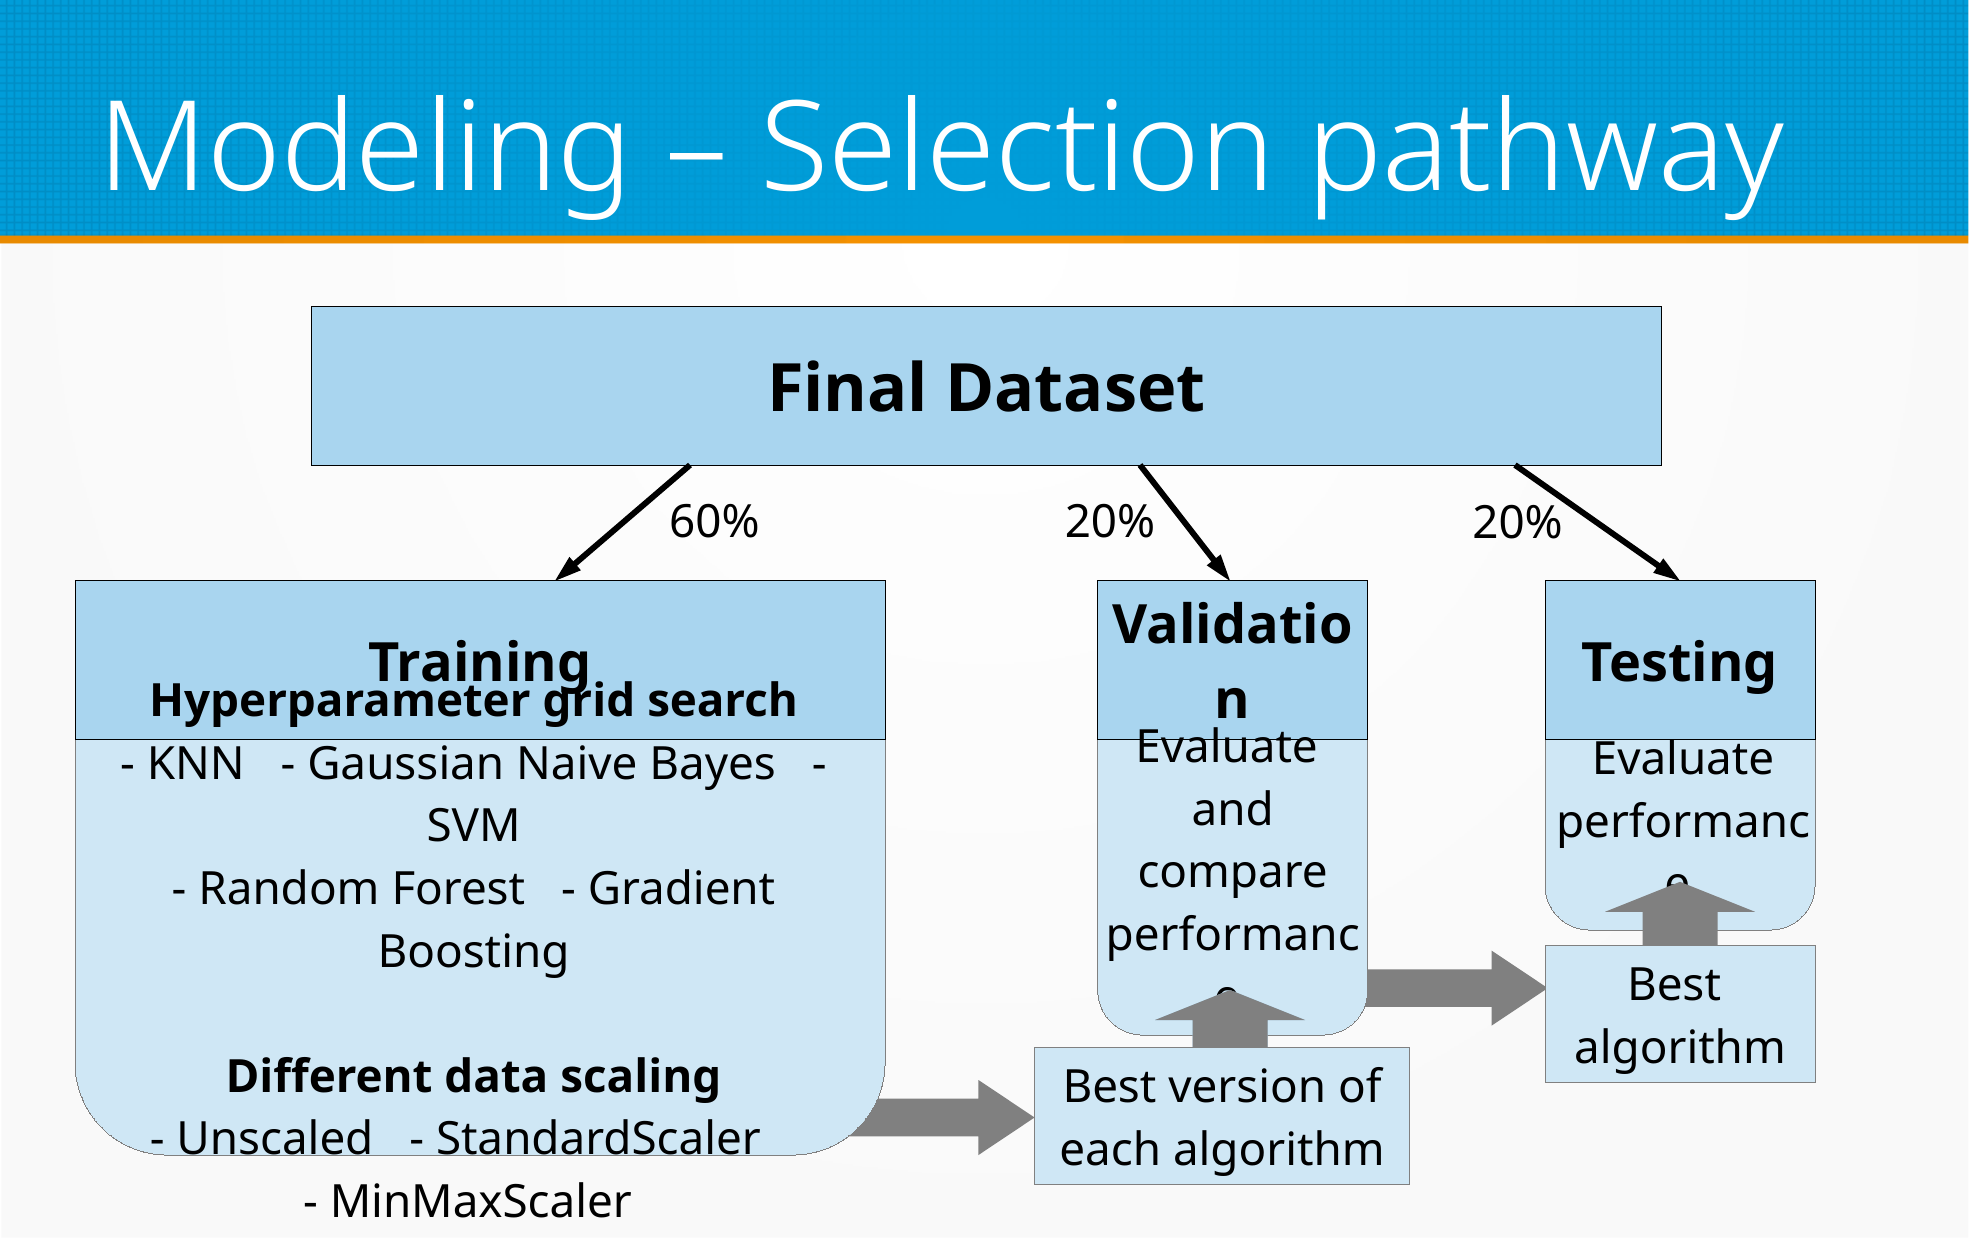

# Modeling – Selection pathway
Final Dataset
60%
20%
20%
Validation
Training
Testing
Hyperparameter grid search
- KNN - Gaussian Naive Bayes - SVM
- Random Forest - Gradient Boosting
Different data scaling
- Unscaled - StandardScaler
- MinMaxScaler
Evaluate
and compare performance
Evaluate performance
Best
algorithm
Best version of each algorithm
Best version of each algorithm